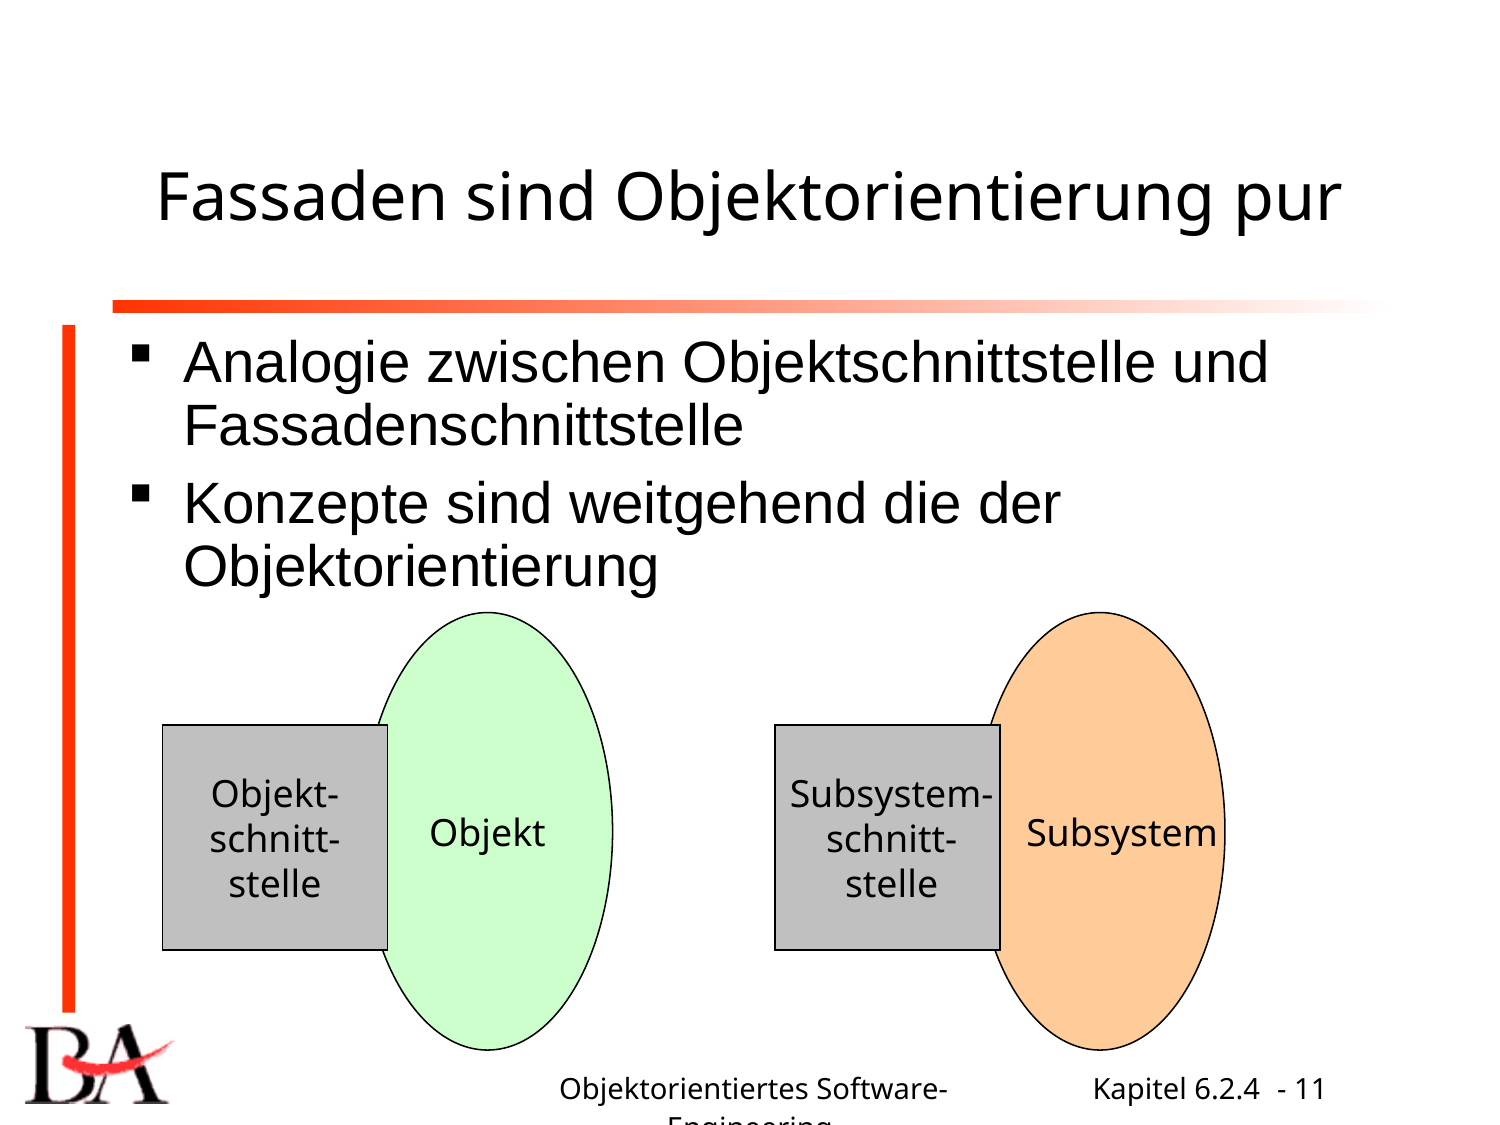

# Fassaden sind Objektorientierung pur
Analogie zwischen Objektschnittstelle und Fassadenschnittstelle
Konzepte sind weitgehend die der Objektorientierung
Objekt
Subsystem
Objekt-
schnitt-
stelle
Subsystem-
schnitt-
stelle
11